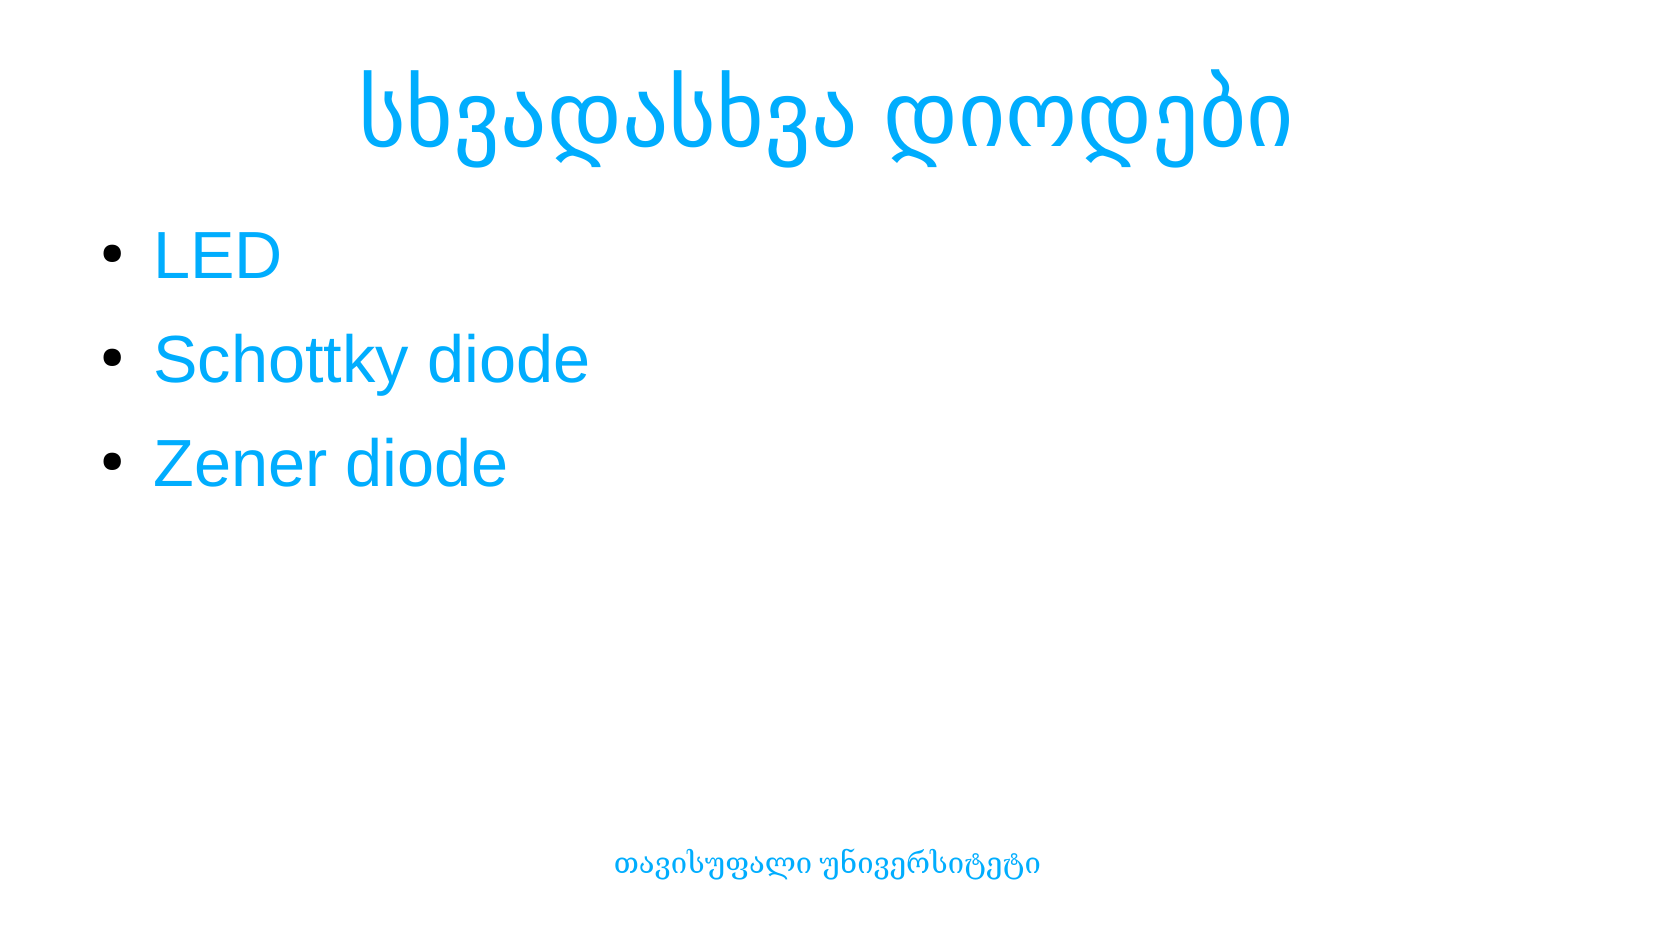

# სხვადასხვა დიოდები
LED
Schottky diode
Zener diode